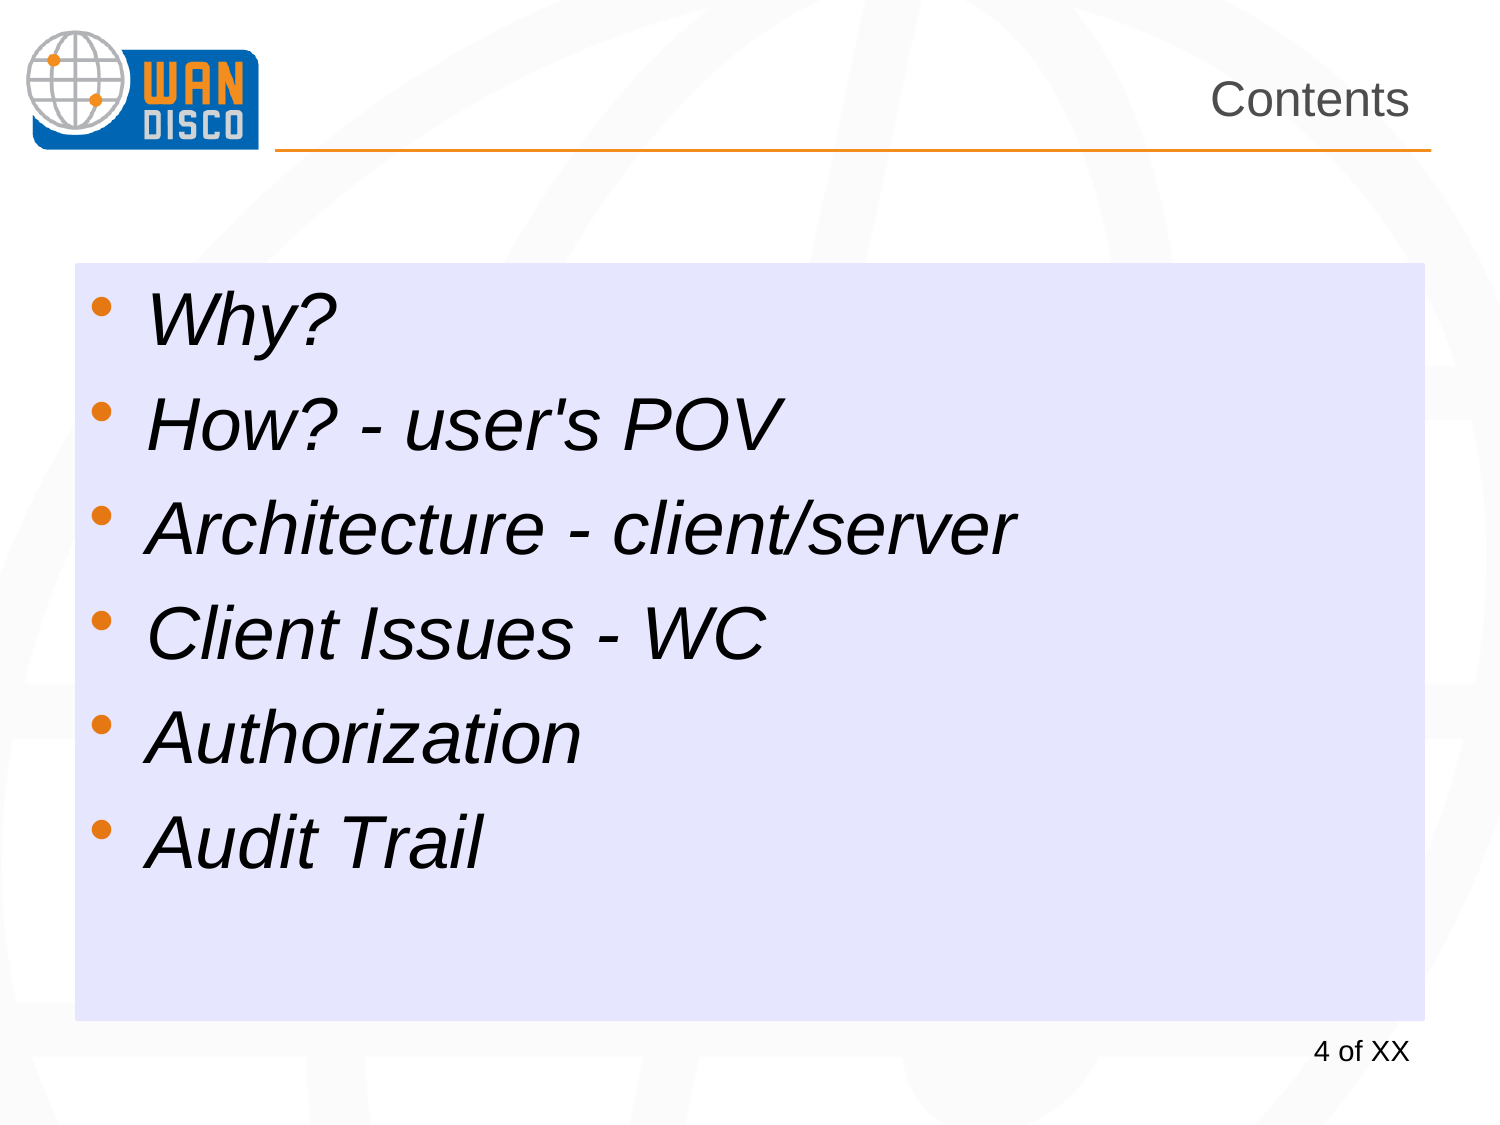

# Contents
Why?
How? - user's POV
Architecture - client/server
Client Issues - WC
Authorization
Audit Trail
4